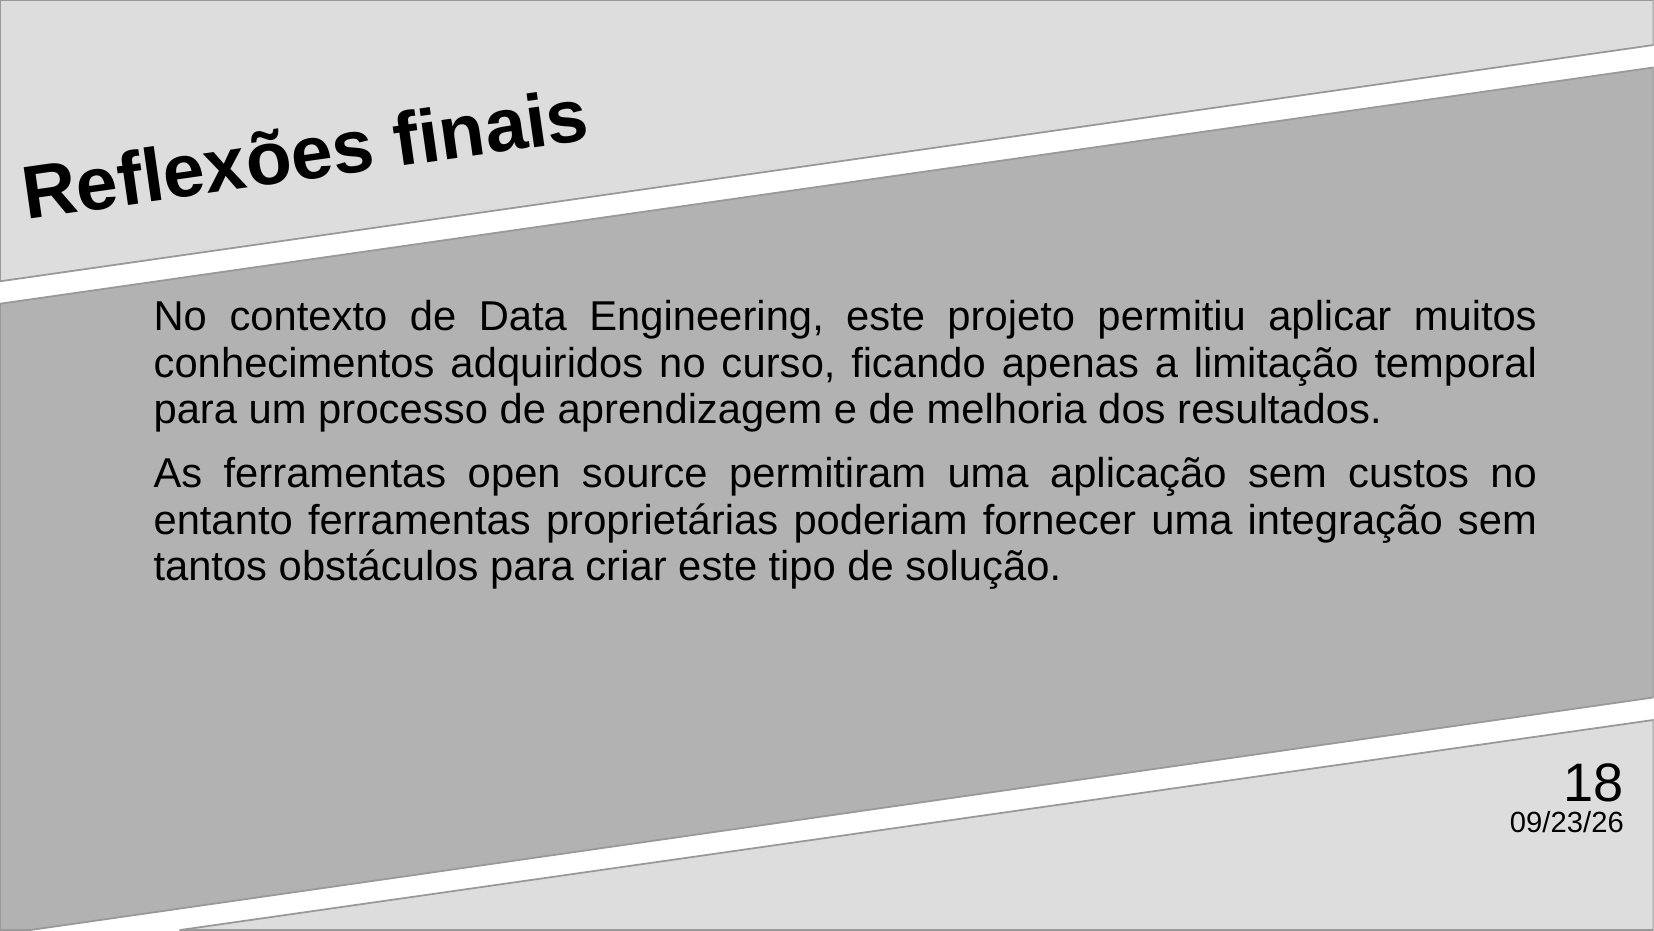

# Reflexões finais
No contexto de Data Engineering, este projeto permitiu aplicar muitos conhecimentos adquiridos no curso, ficando apenas a limitação temporal para um processo de aprendizagem e de melhoria dos resultados.
As ferramentas open source permitiram uma aplicação sem custos no entanto ferramentas proprietárias poderiam fornecer uma integração sem tantos obstáculos para criar este tipo de solução.
18